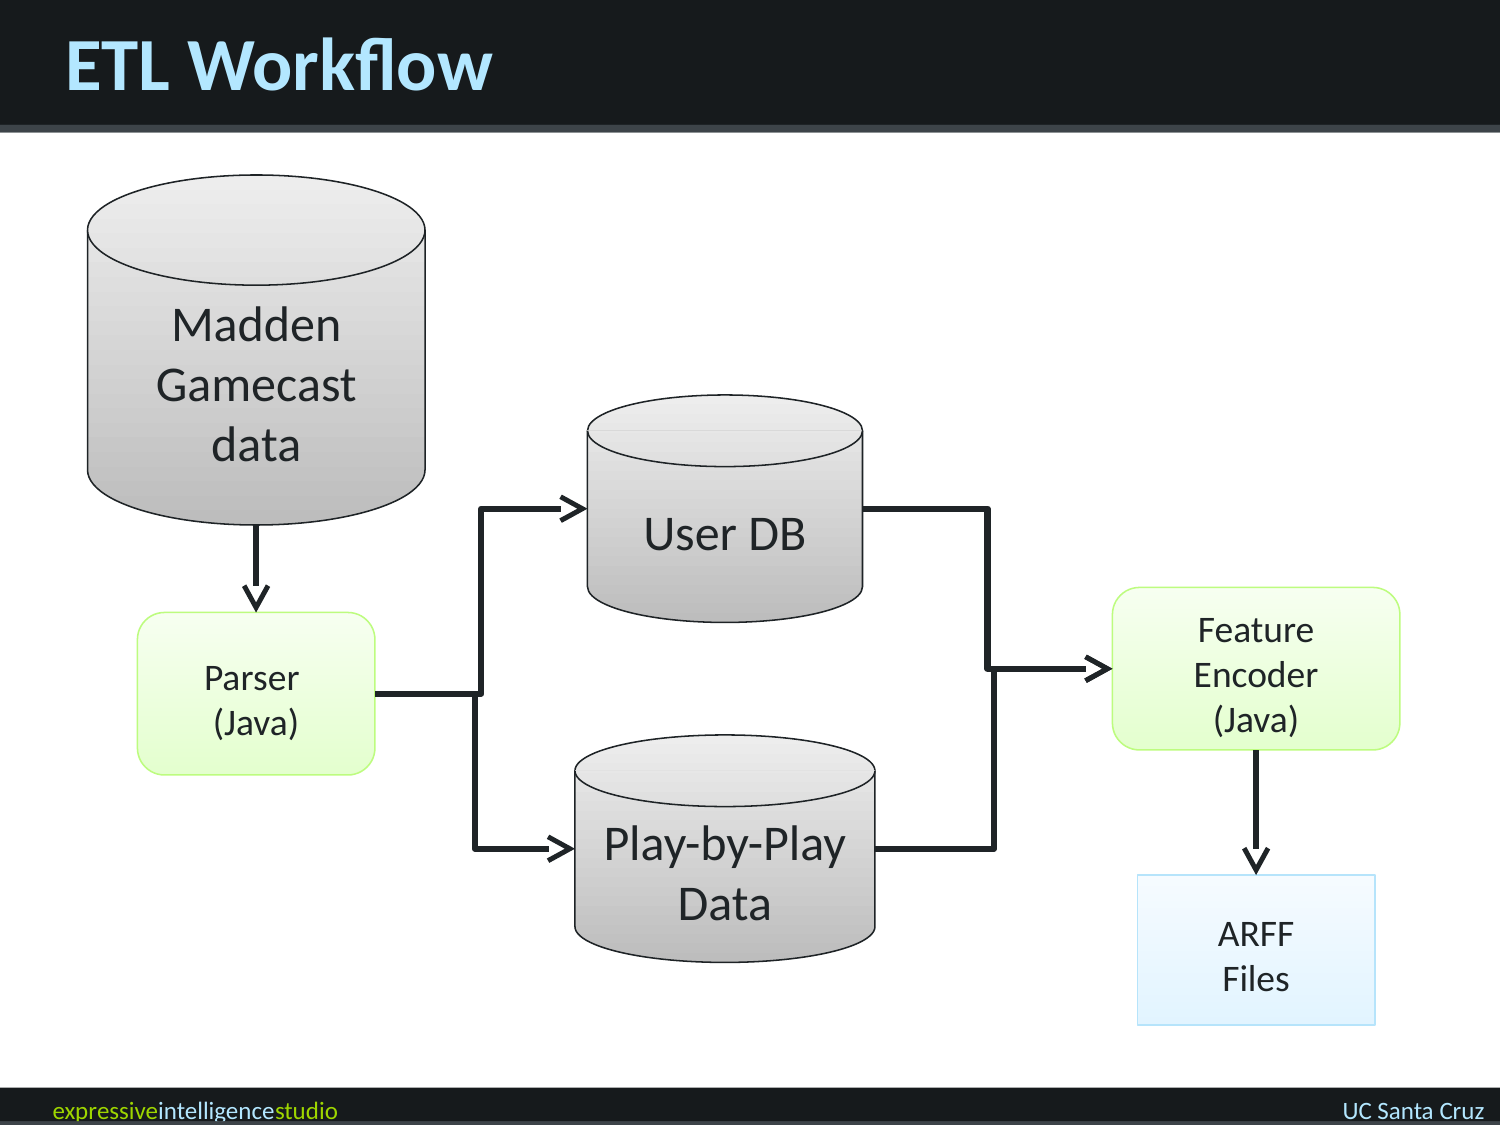

# ETL Workflow
Madden
Gamecast
data
User DB
Feature
Encoder
(Java)
Parser
(Java)
Play-by-Play Data
ARFF
Files